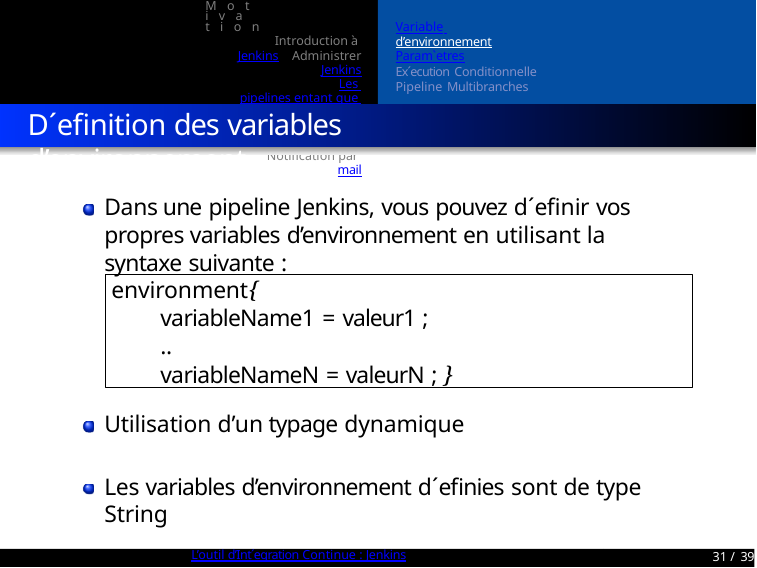

Motivation Introduction `a Jenkins Administrer Jenkins
Les pipelines entant que Code
Jenkins Webhook Notification par mail
Variable d’environnement Param`etres
Ex´ecution Conditionnelle
Pipeline Multibranches
D´efinition des variables d’environnement
Dans une pipeline Jenkins, vous pouvez d´efinir vos propres variables d’environnement en utilisant la syntaxe suivante :
environment{
variableName1 = valeur1 ;
..
variableNameN = valeurN ; }
Utilisation d’un typage dynamique
Les variables d’environnement d´efinies sont de type String
L’outil d’Int´egration Continue : Jenkins
31 / 39